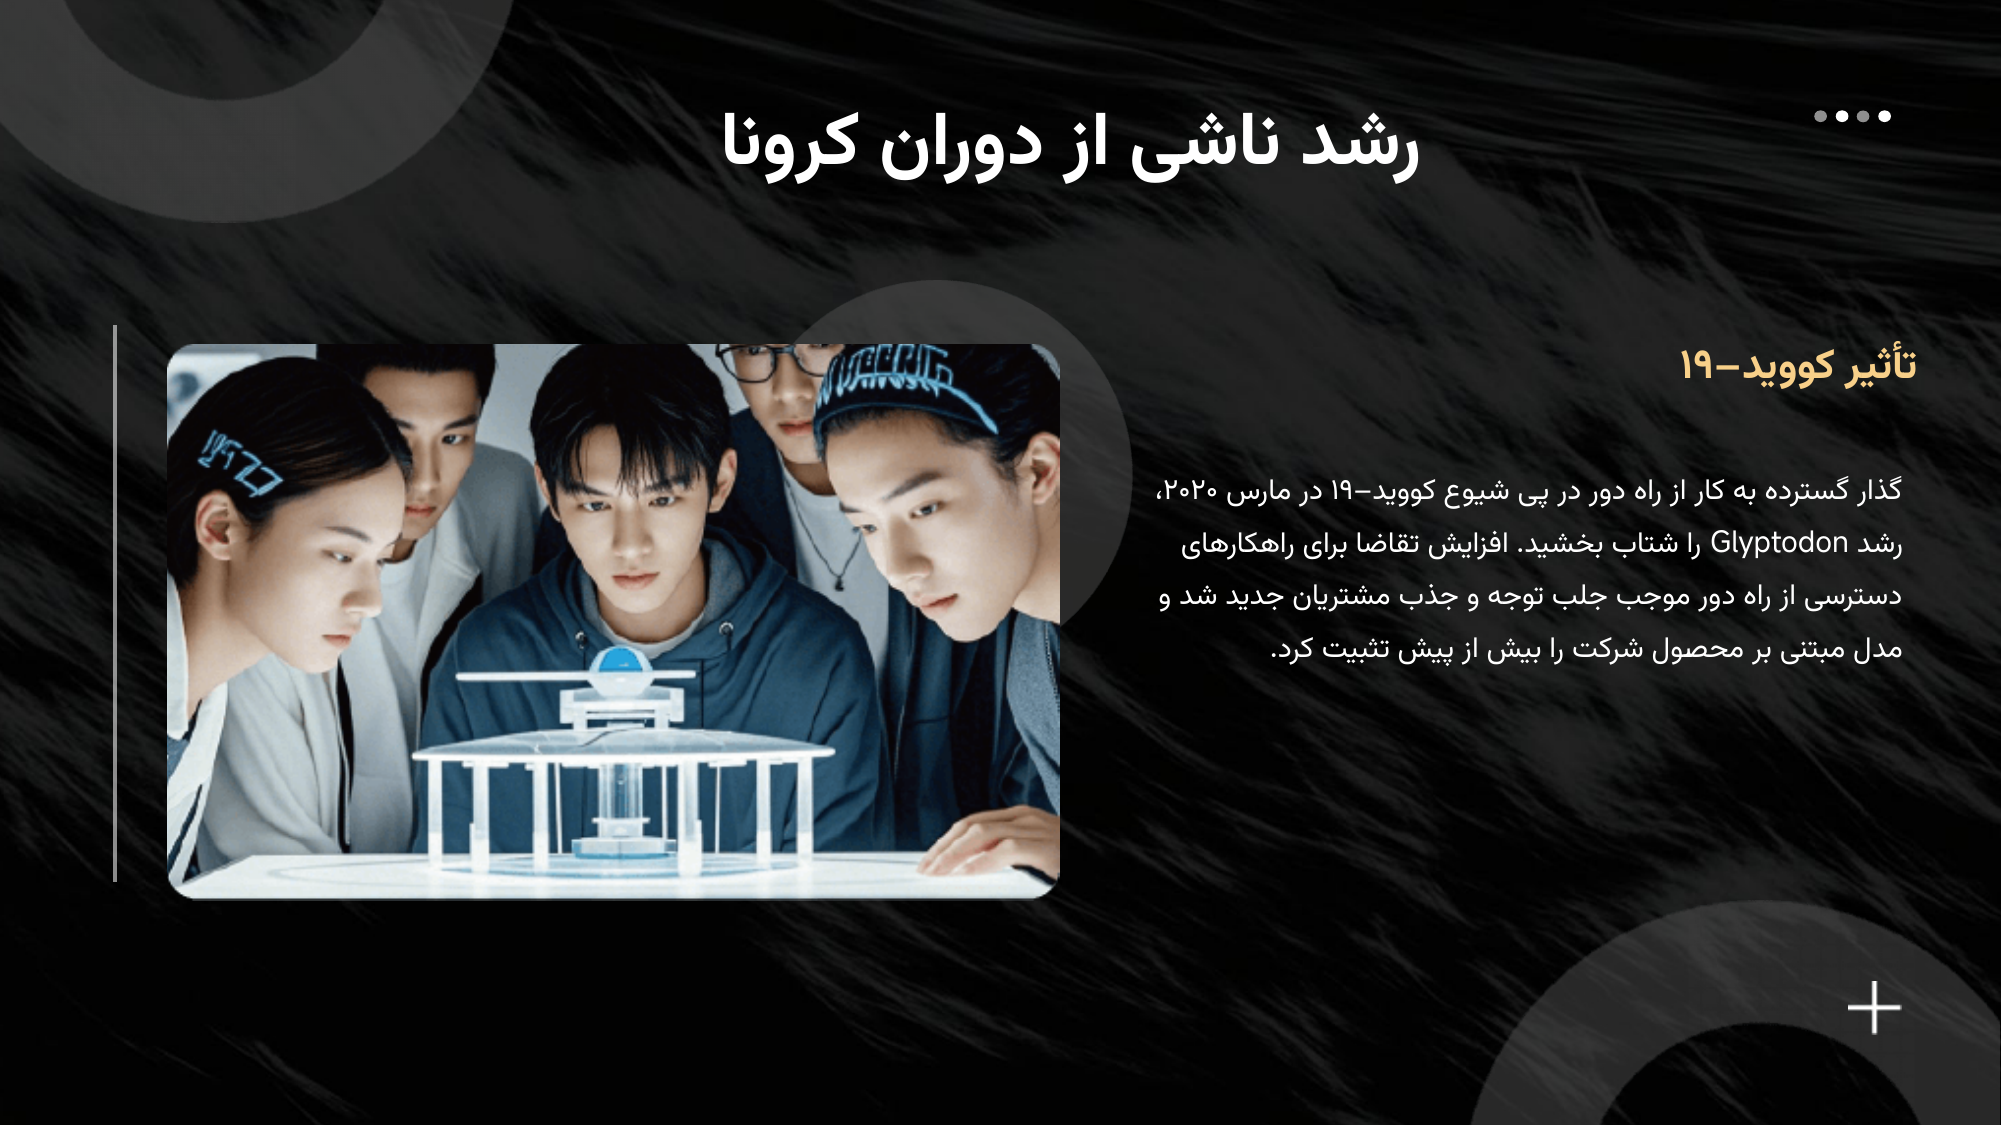

رشد ناشی از دوران کرونا
تأثیر کووید–۱۹
گذار گسترده به کار از راه دور در پی شیوع کووید–۱۹ در مارس ۲۰۲۰، رشد Glyptodon را شتاب بخشید. افزایش تقاضا برای راهکارهای دسترسی از راه دور موجب جلب توجه و جذب مشتریان جدید شد و مدل مبتنی بر محصول شرکت را بیش از پیش تثبیت کرد.